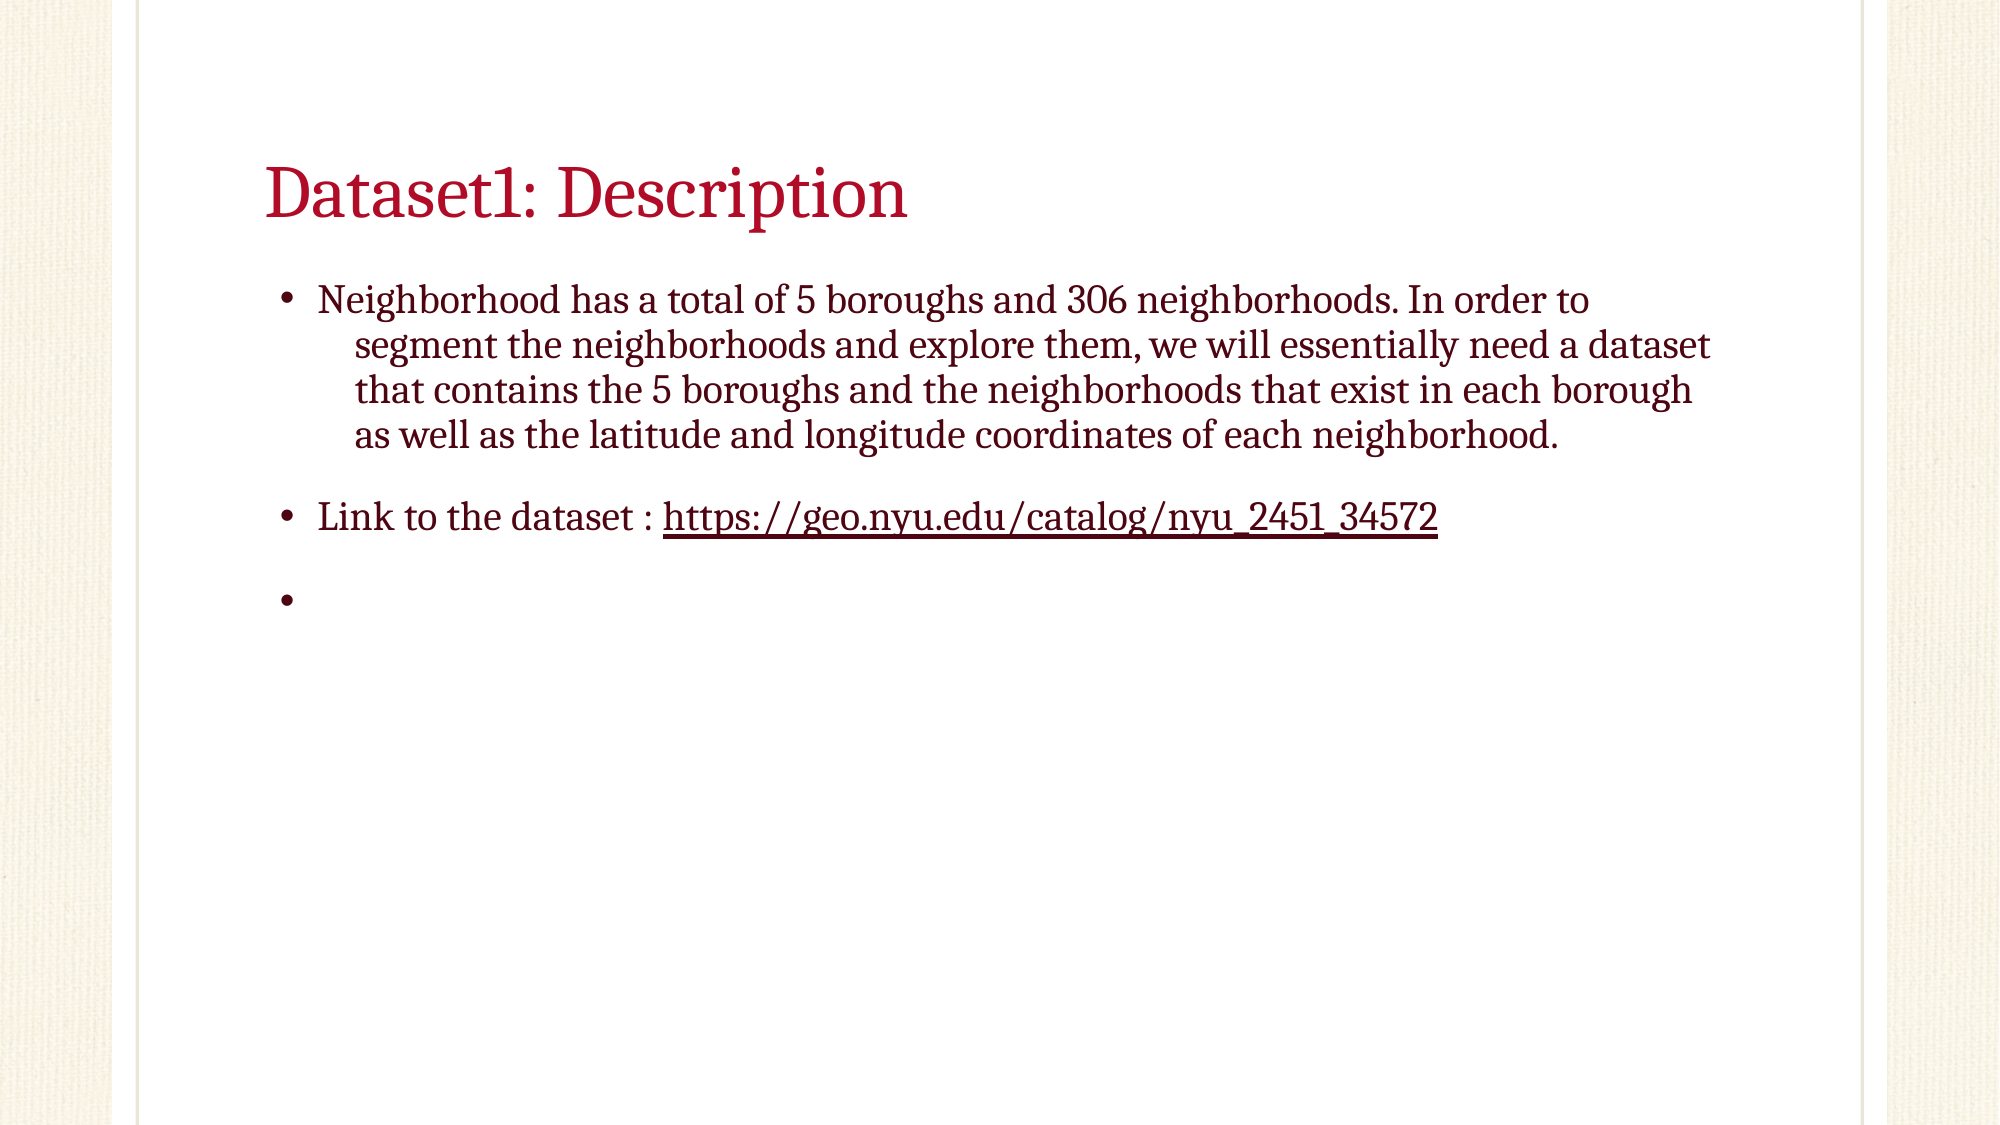

# Dataset1: Description
Neighborhood has a total of 5 boroughs and 306 neighborhoods. In order to segment the neighborhoods and explore them, we will essentially need a dataset that contains the 5 boroughs and the neighborhoods that exist in each borough as well as the latitude and longitude coordinates of each neighborhood.
Link to the dataset : https://geo.nyu.edu/catalog/nyu_2451_34572